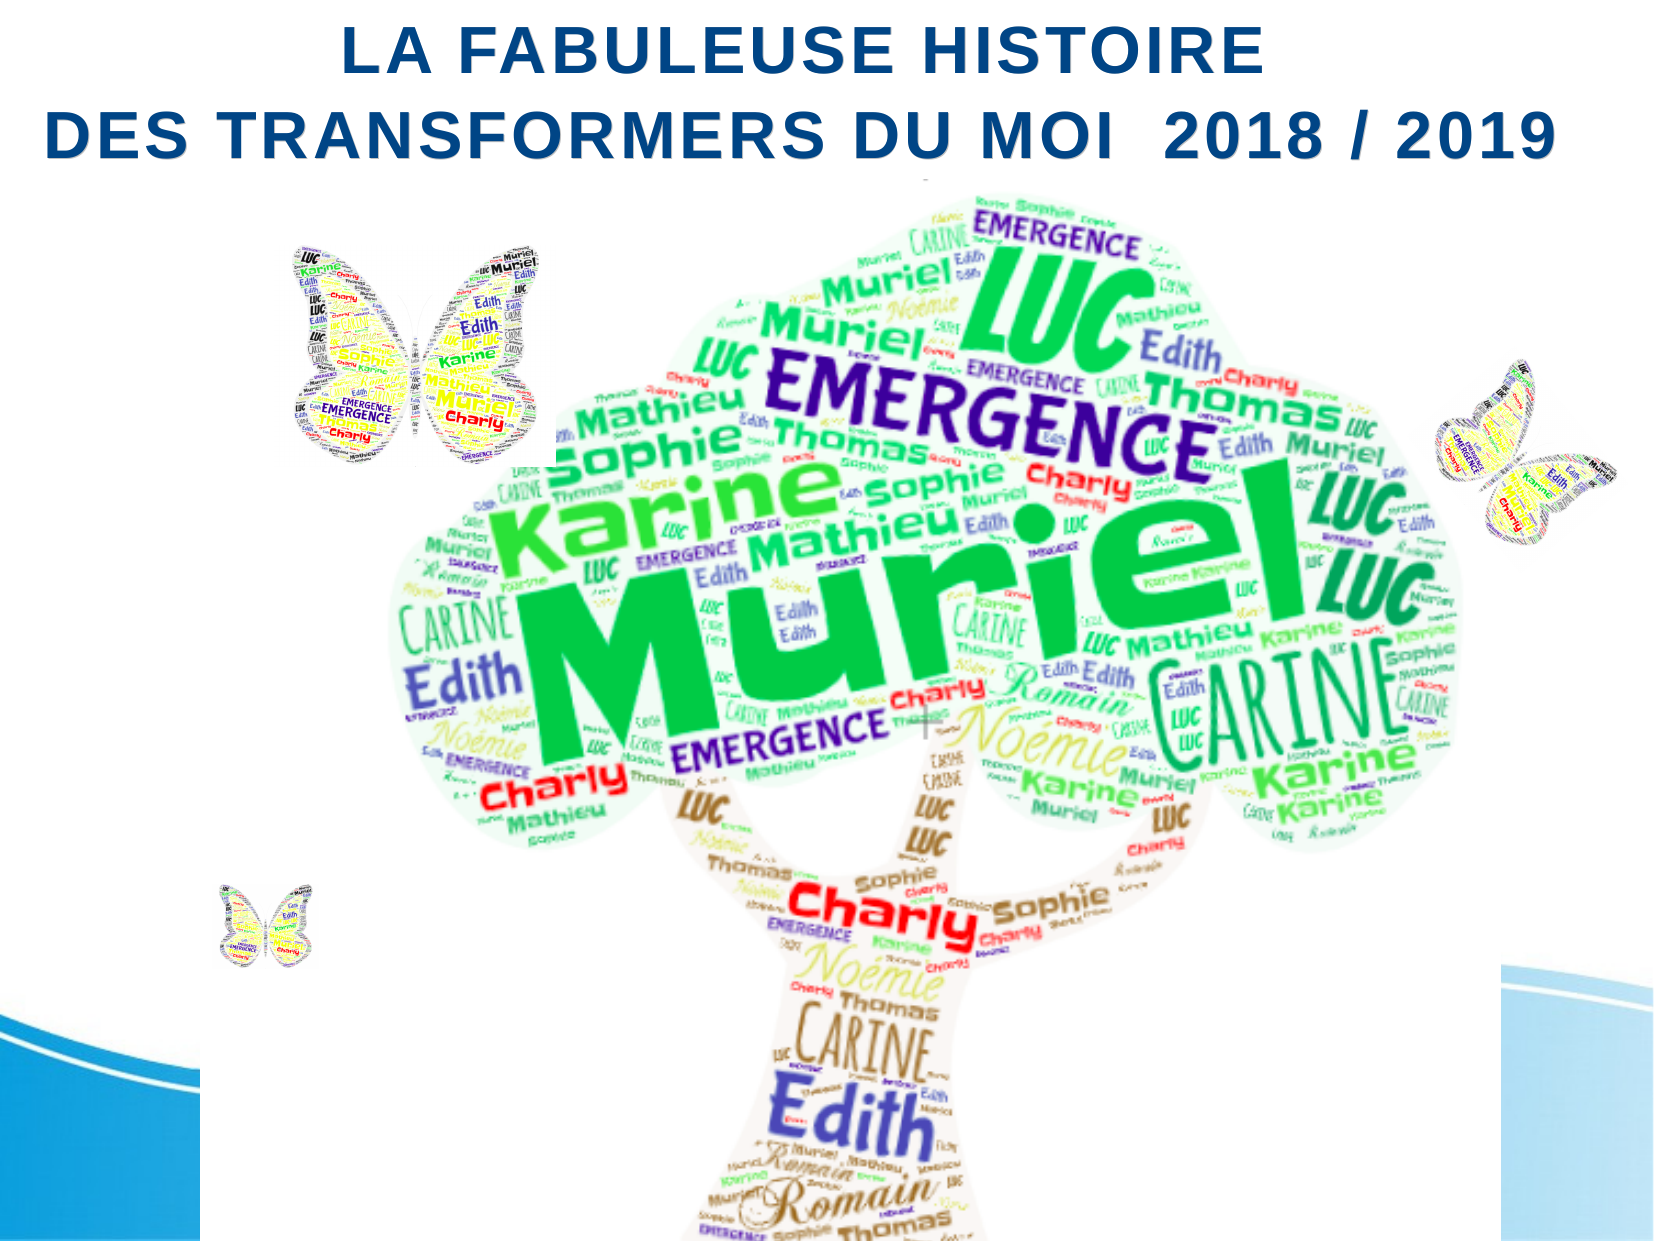

La FABULEUSE HISTOIRE
Des Transformers du MOI 2018 / 2019